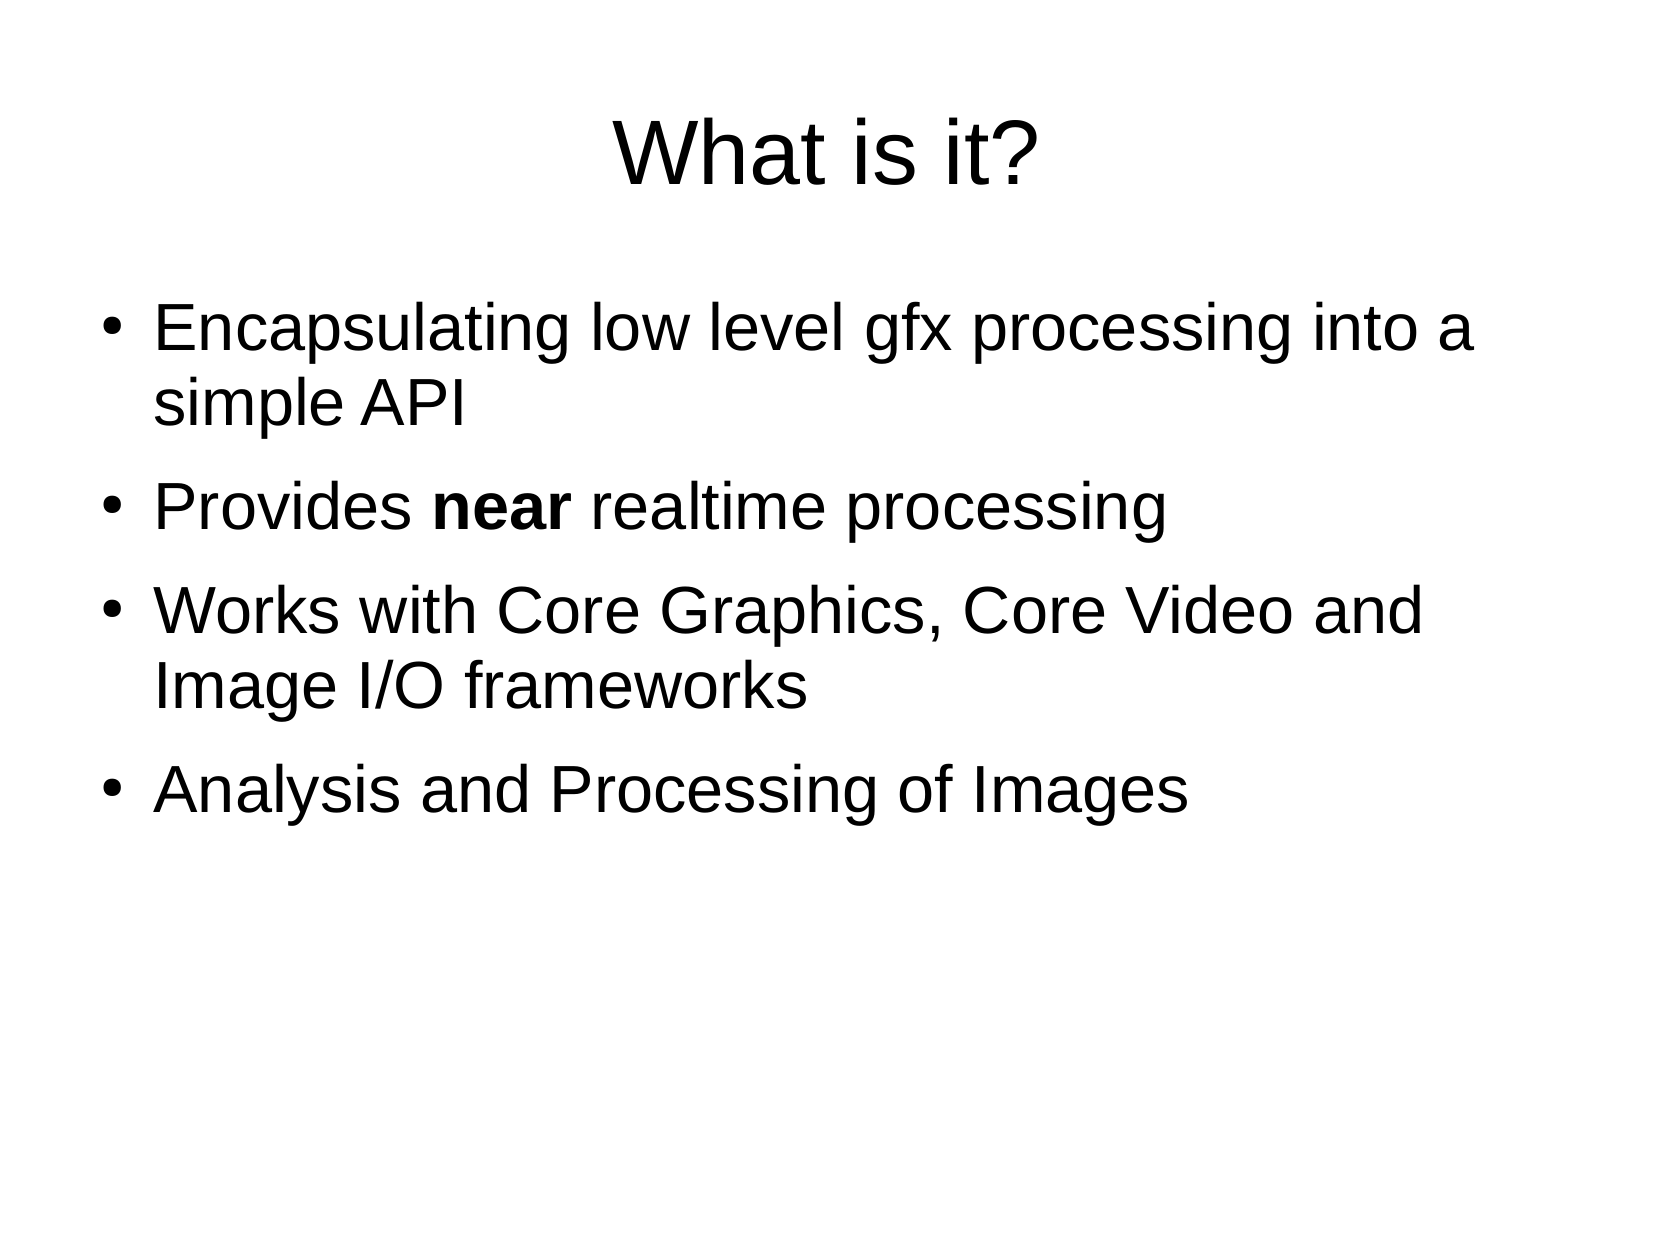

# What is it?
Encapsulating low level gfx processing into a simple API
Provides near realtime processing
Works with Core Graphics, Core Video and Image I/O frameworks
Analysis and Processing of Images